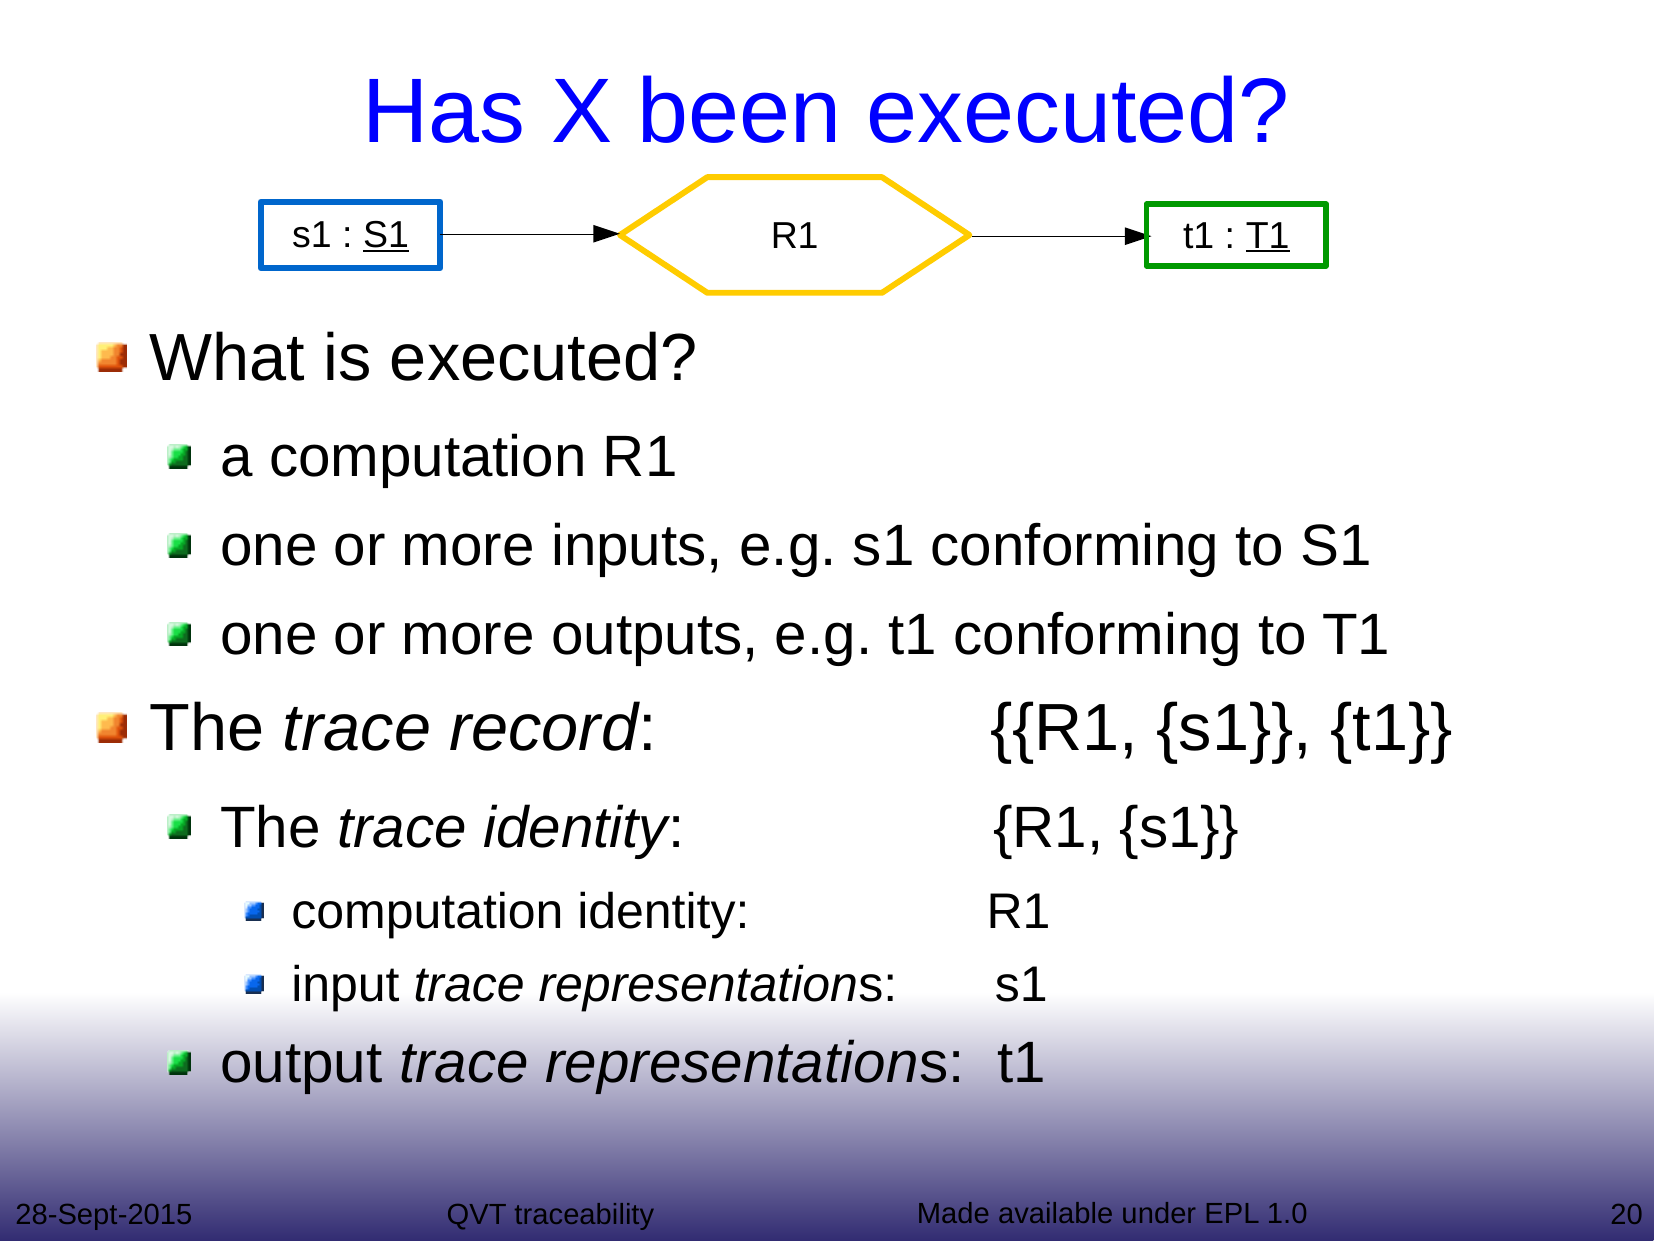

# Has X been executed?
R1
s1 : S1
t1 : T1
What is executed?
a computation R1
one or more inputs, e.g. s1 conforming to S1
one or more outputs, e.g. t1 conforming to T1
The trace record: {{R1, {s1}}, {t1}}
The trace identity: {R1, {s1}}
computation identity: R1
input trace representations: s1
output trace representations: t1
28-Sept-2015
QVT traceability
20